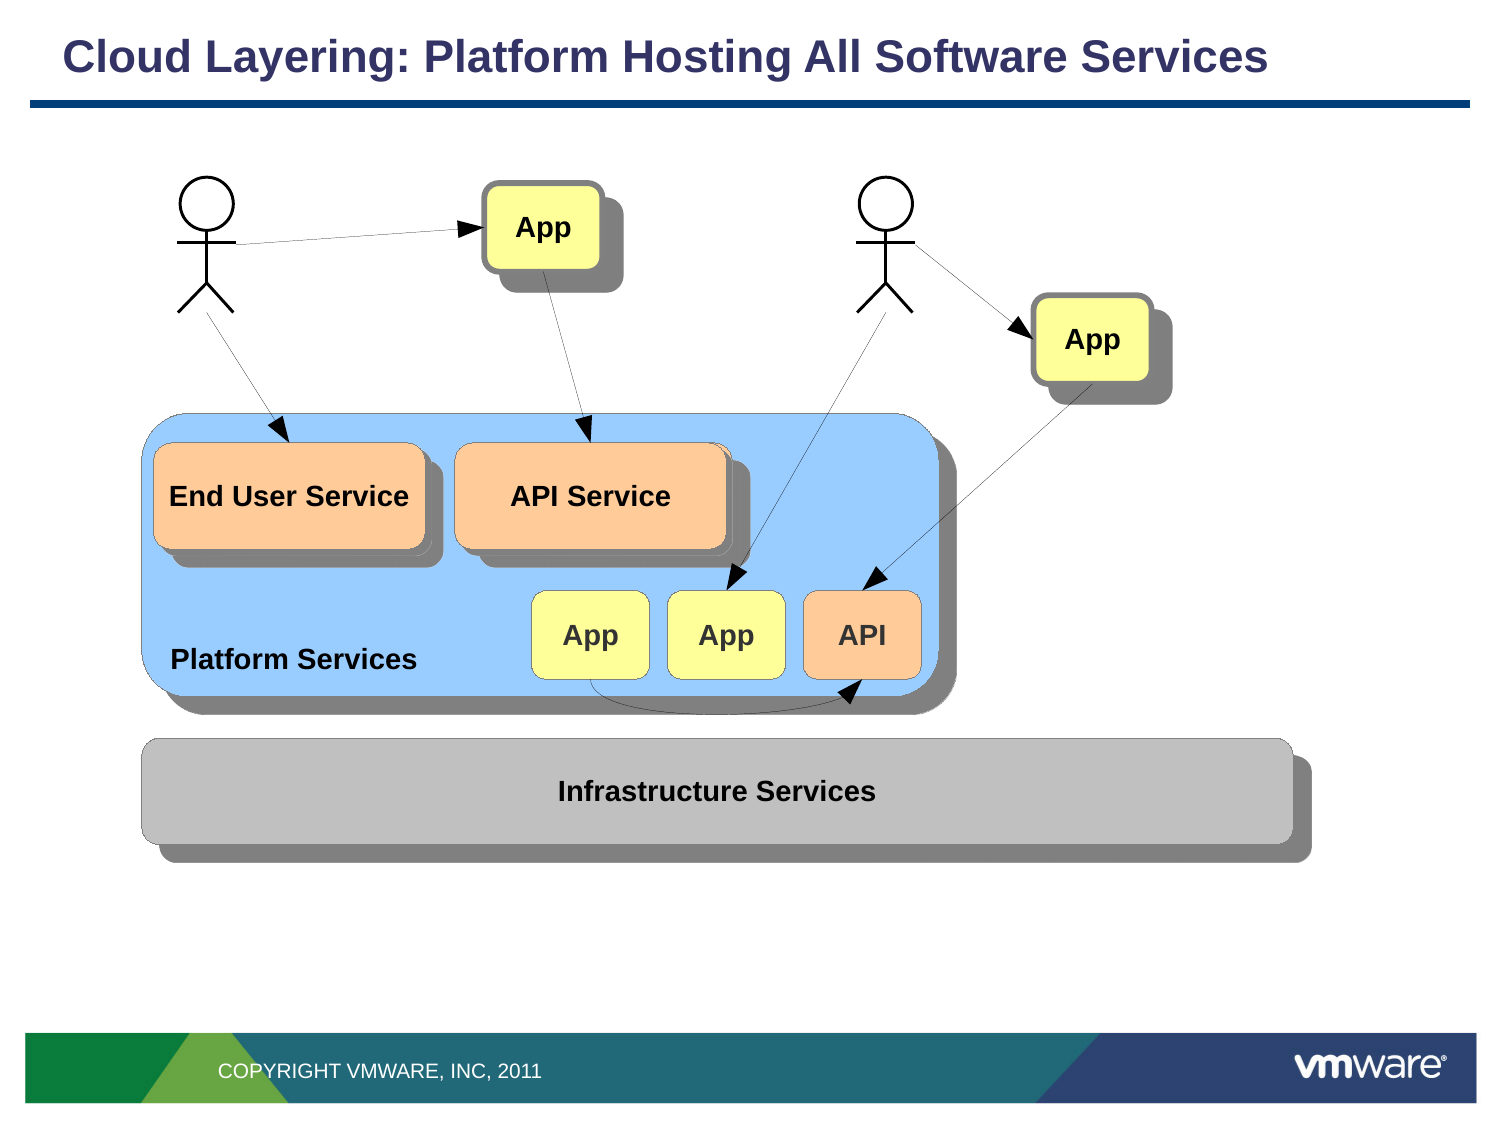

# Cloud Layering: Platform Hosting All Software Services
App
App
Platform Services
End User Service
End User Service
API Service
API Service
App
App
API
Infrastructure Services